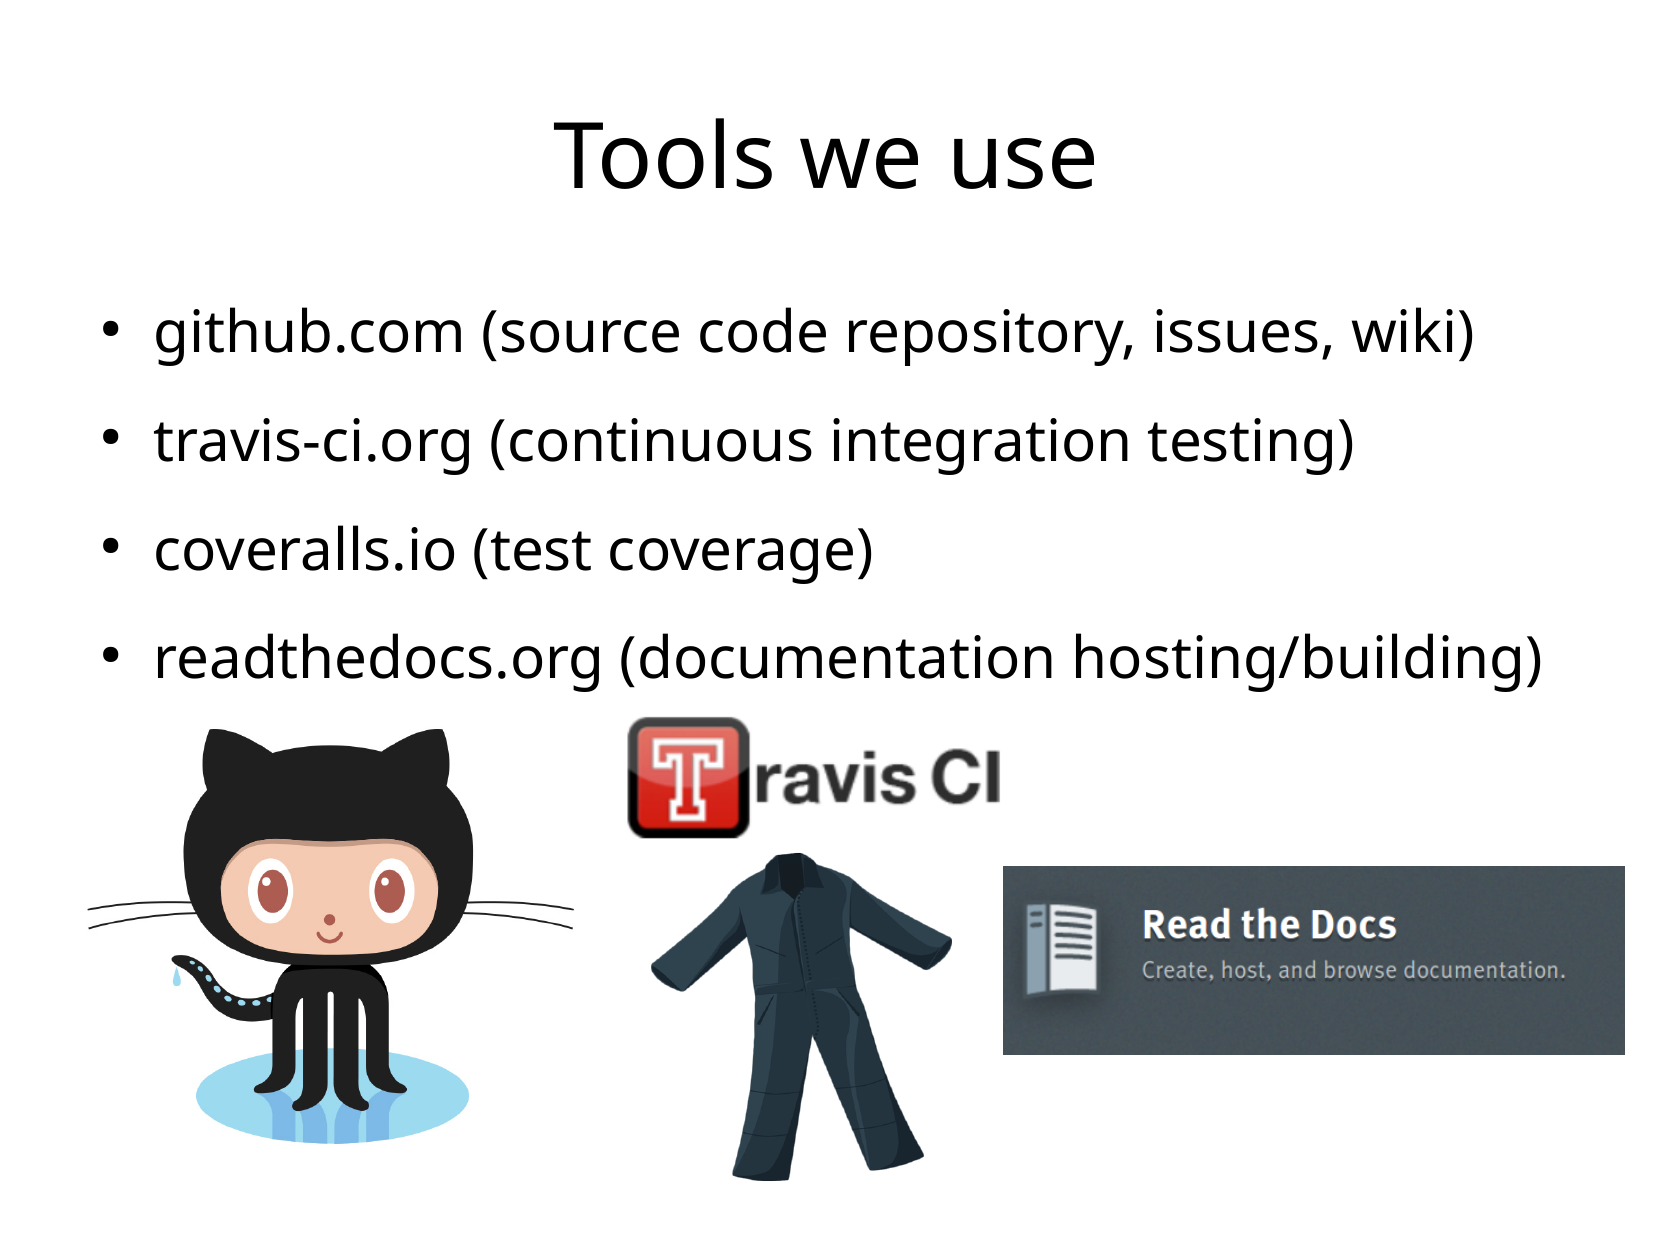

# Tools we use
github.com (source code repository, issues, wiki)
travis-ci.org (continuous integration testing)
coveralls.io (test coverage)
readthedocs.org (documentation hosting/building)